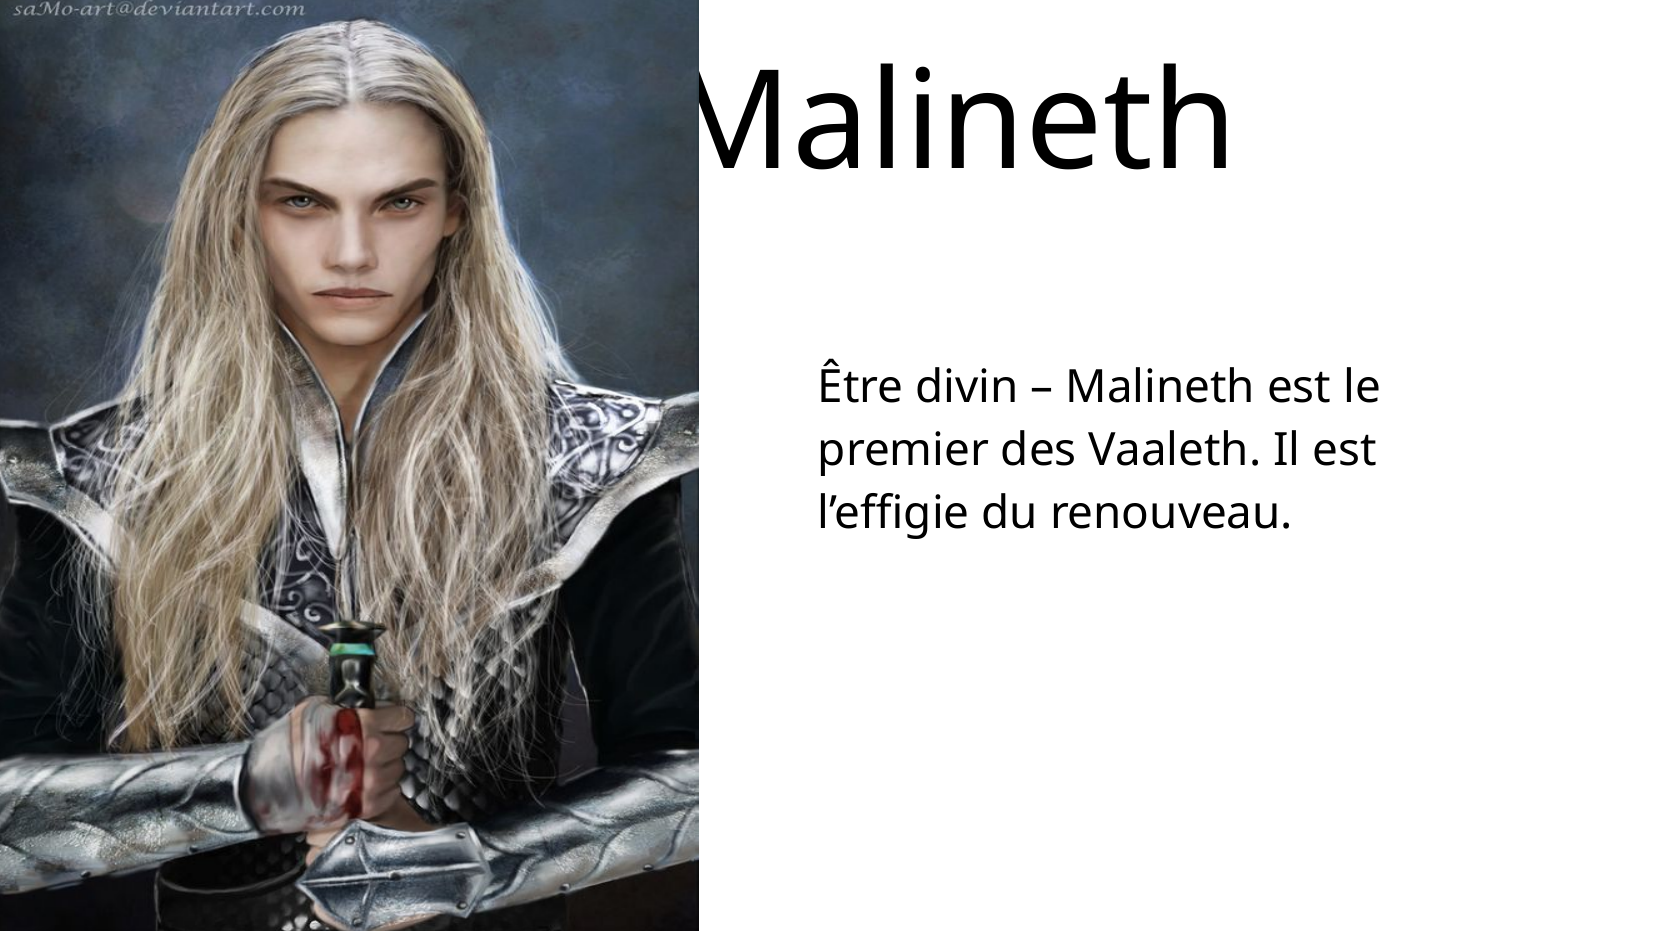

# Malineth
Être divin – Malineth est le premier des Vaaleth. Il est l’effigie du renouveau.